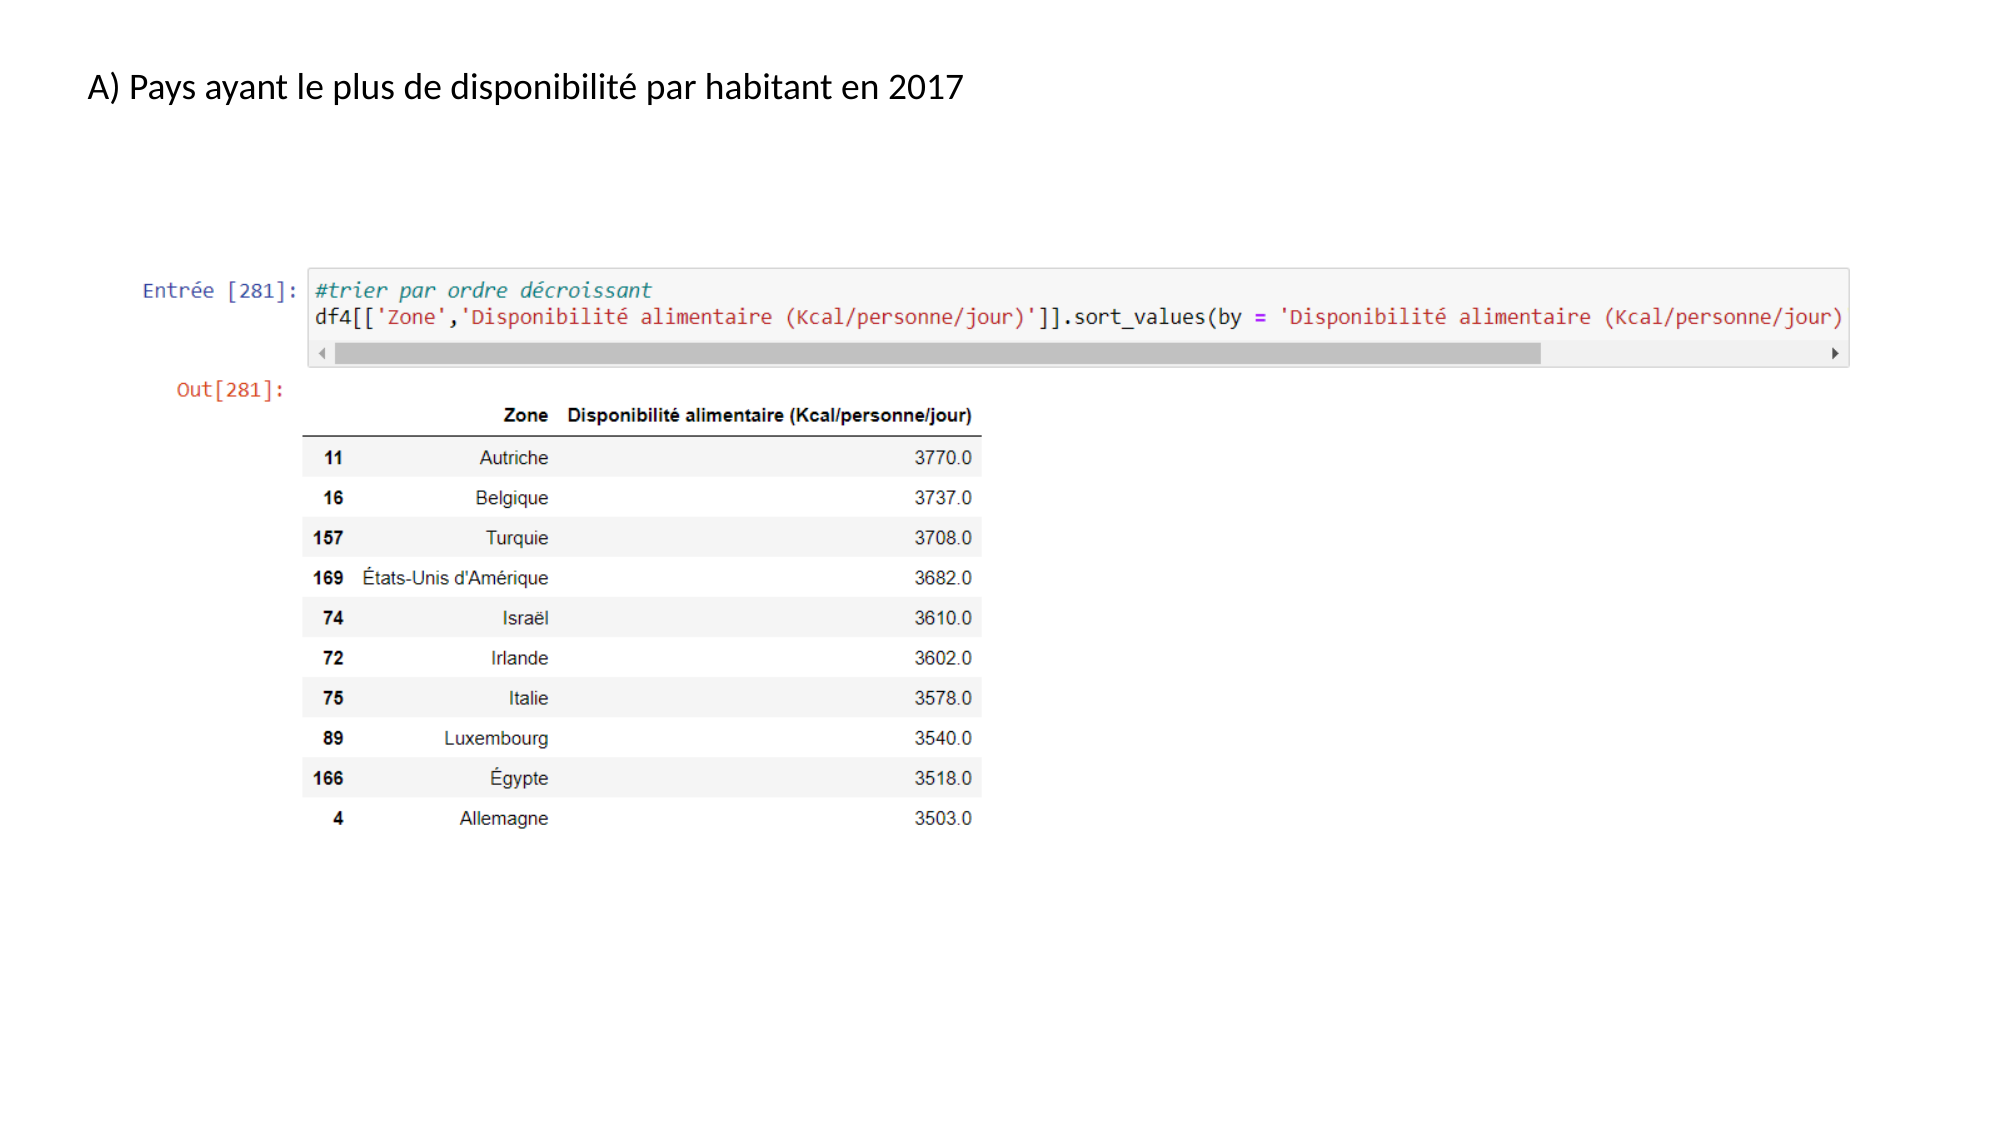

A) Pays ayant le plus de disponibilité par habitant en 2017